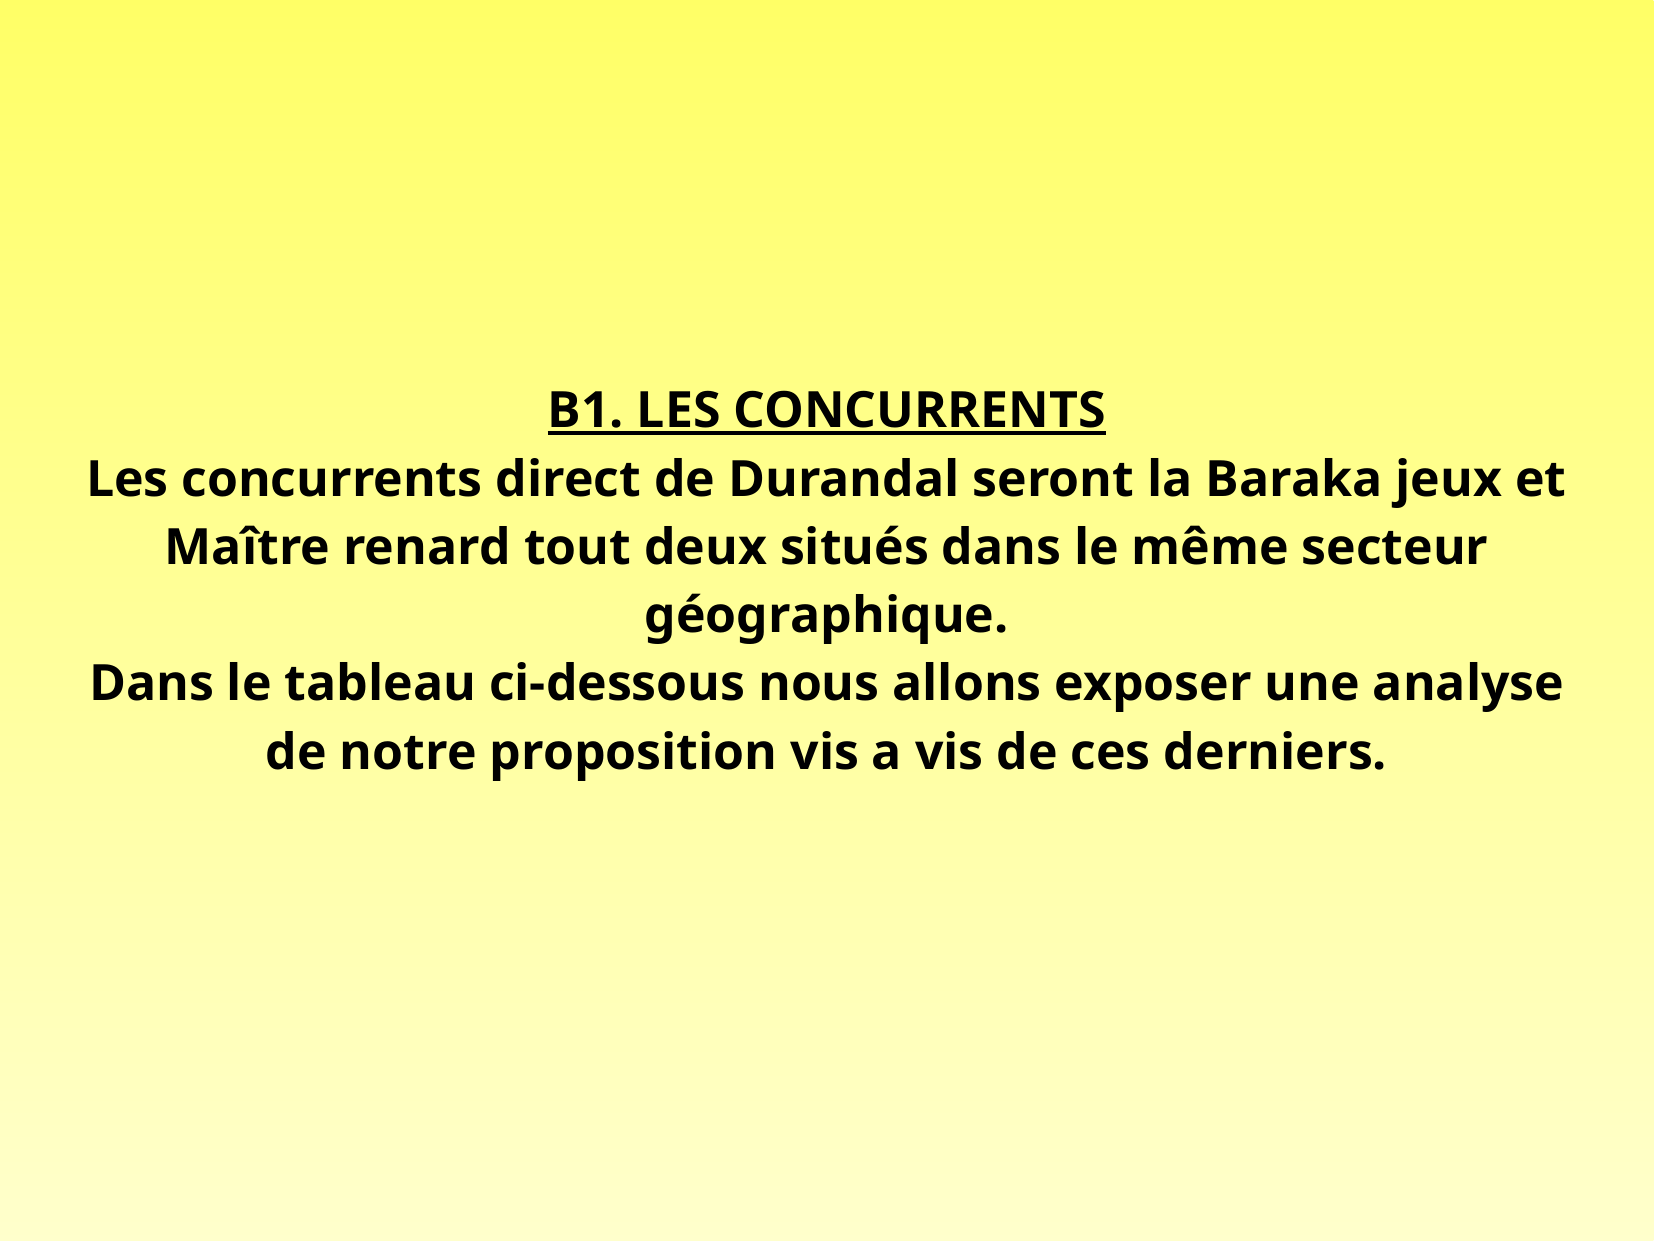

# B1. LES CONCURRENTS
Les concurrents direct de Durandal seront la Baraka jeux et Maître renard tout deux situés dans le même secteur géographique.
Dans le tableau ci-dessous nous allons exposer une analyse de notre proposition vis a vis de ces derniers.